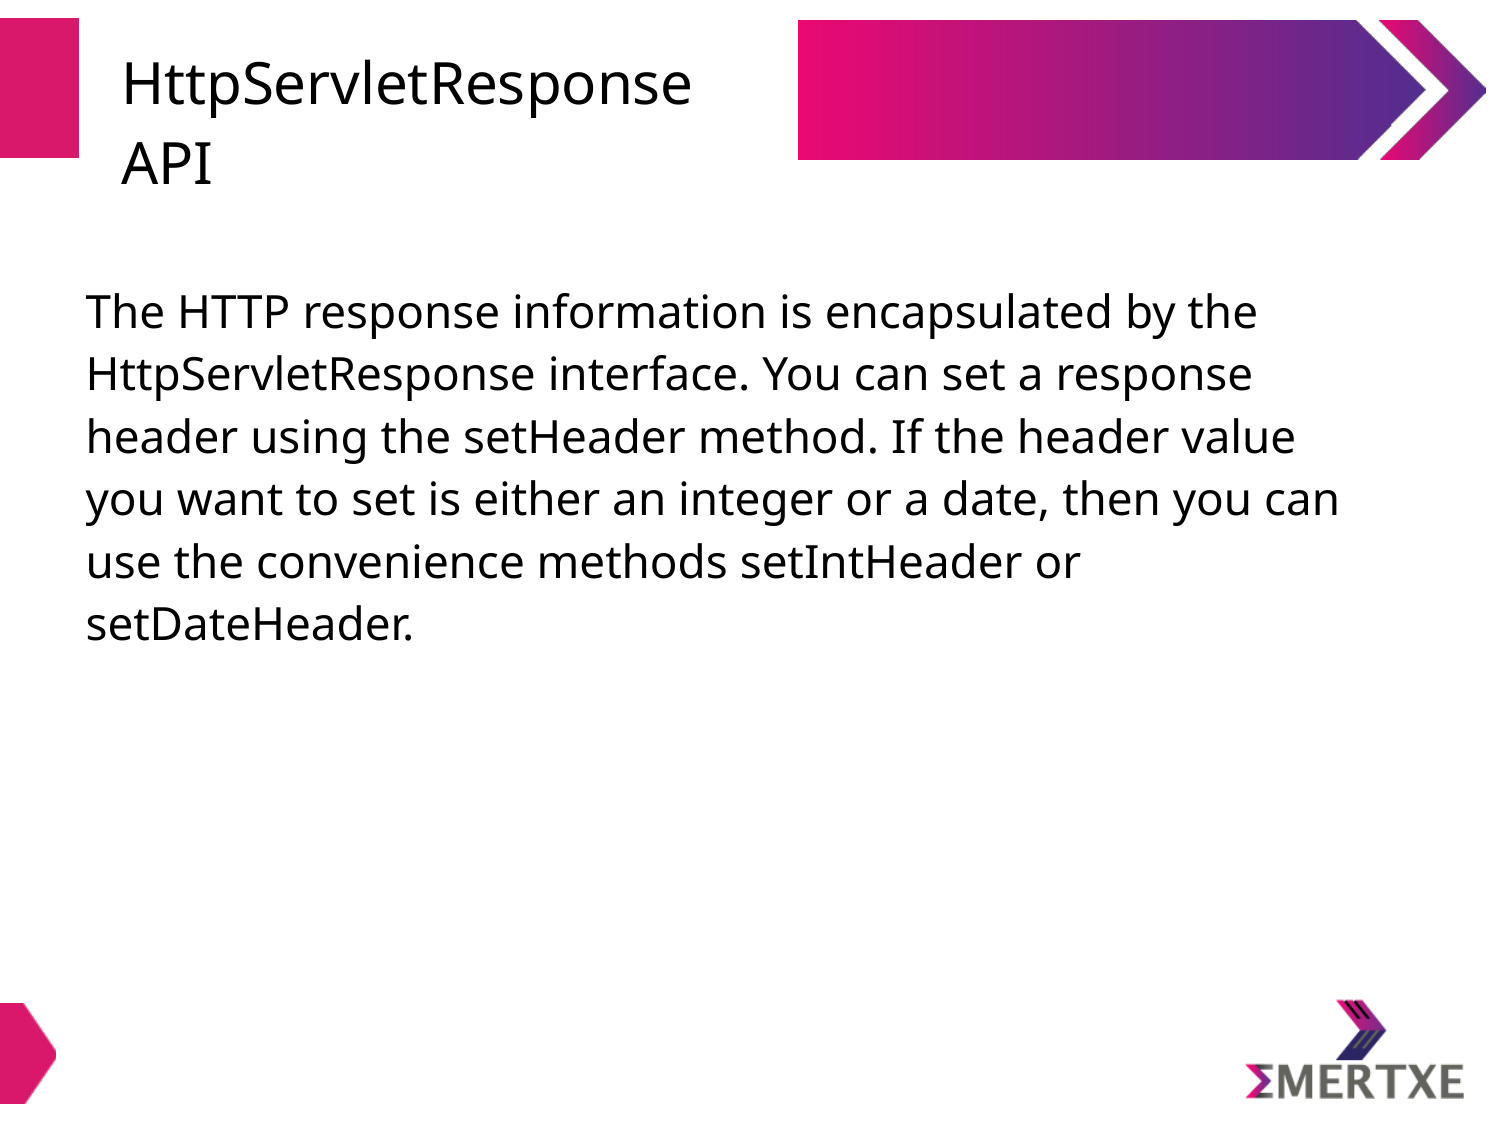

HttpServletResponse API
The HTTP response information is encapsulated by the HttpServletResponse interface. You can set a response header using the setHeader method. If the header value you want to set is either an integer or a date, then you can use the convenience methods setIntHeader or setDateHeader.